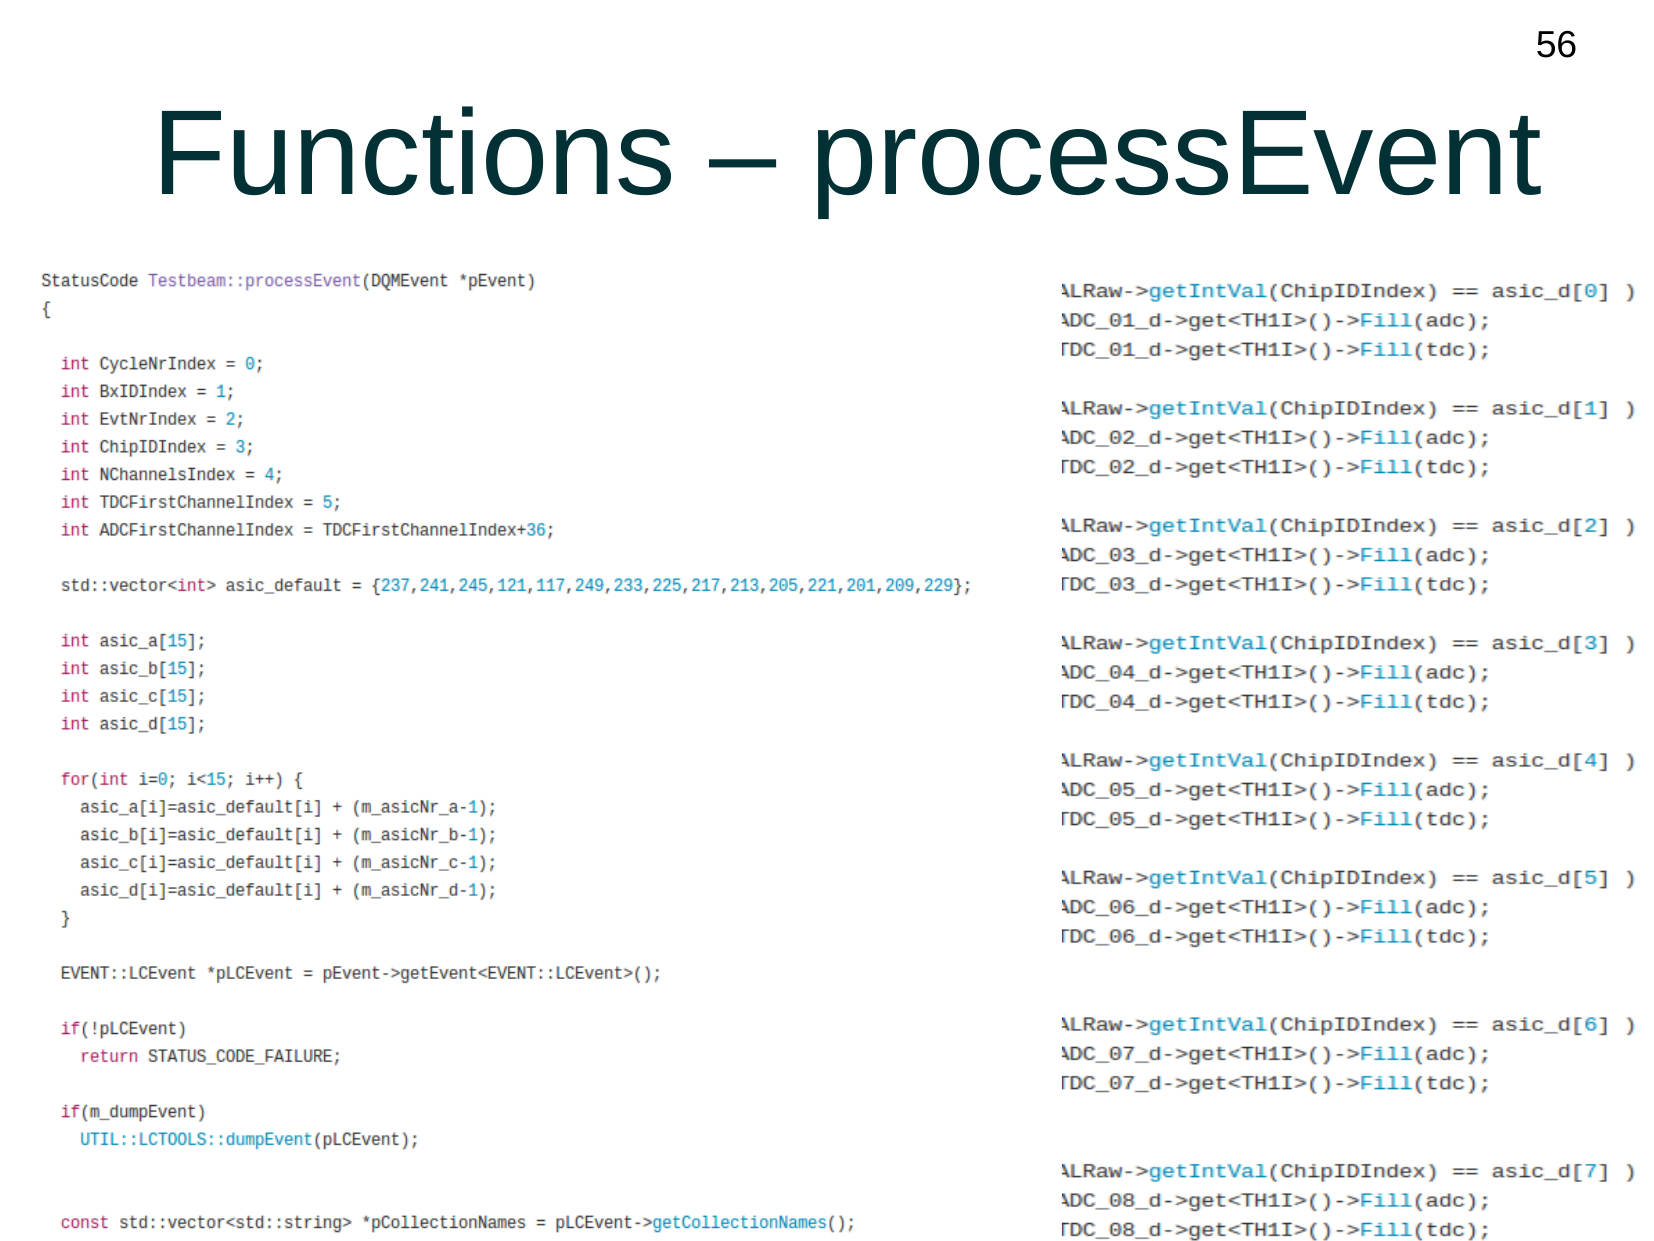

# Functions – processEvent
[Pictures go here]